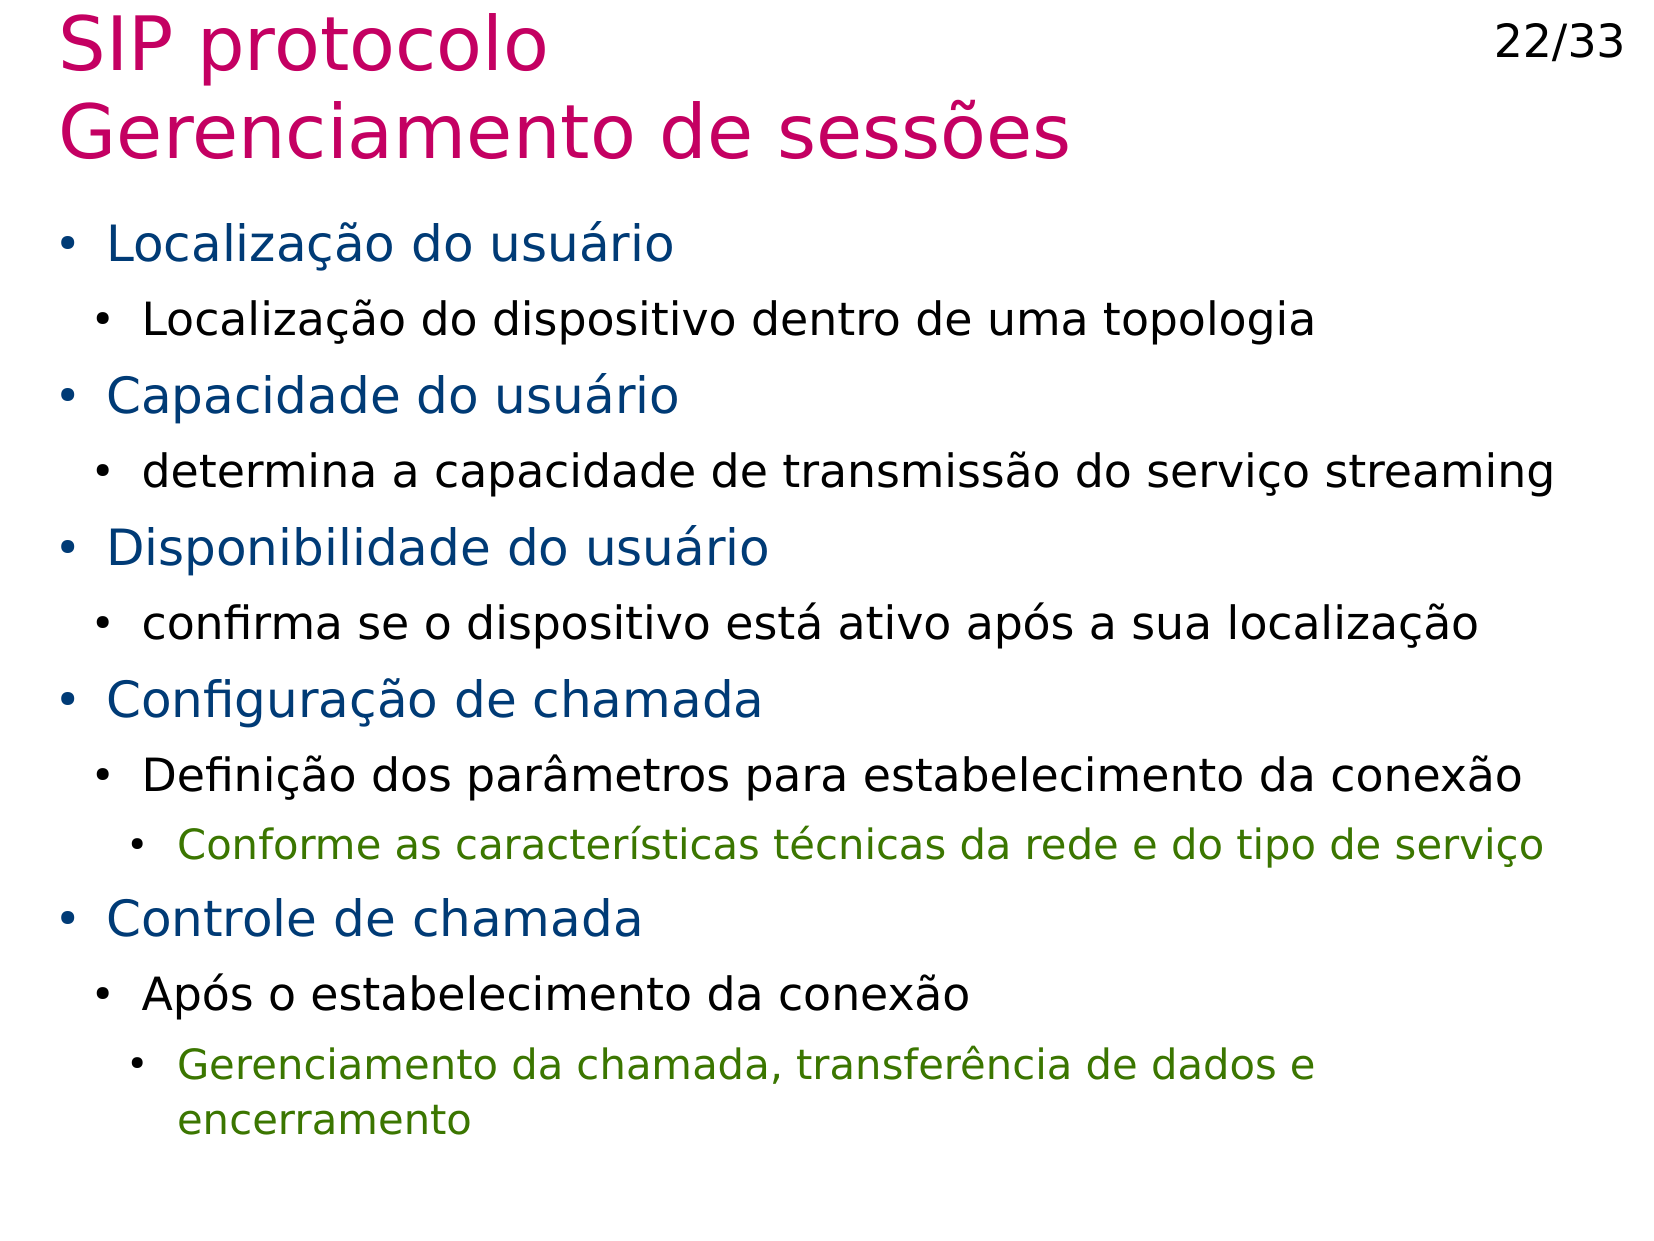

# SIP protocolo Gerenciamento de sessões
22
Localização do usuário
Localização do dispositivo dentro de uma topologia
Capacidade do usuário
determina a capacidade de transmissão do serviço streaming
Disponibilidade do usuário
confirma se o dispositivo está ativo após a sua localização
Configuração de chamada
Definição dos parâmetros para estabelecimento da conexão
Conforme as características técnicas da rede e do tipo de serviço
Controle de chamada
Após o estabelecimento da conexão
Gerenciamento da chamada, transferência de dados e encerramento